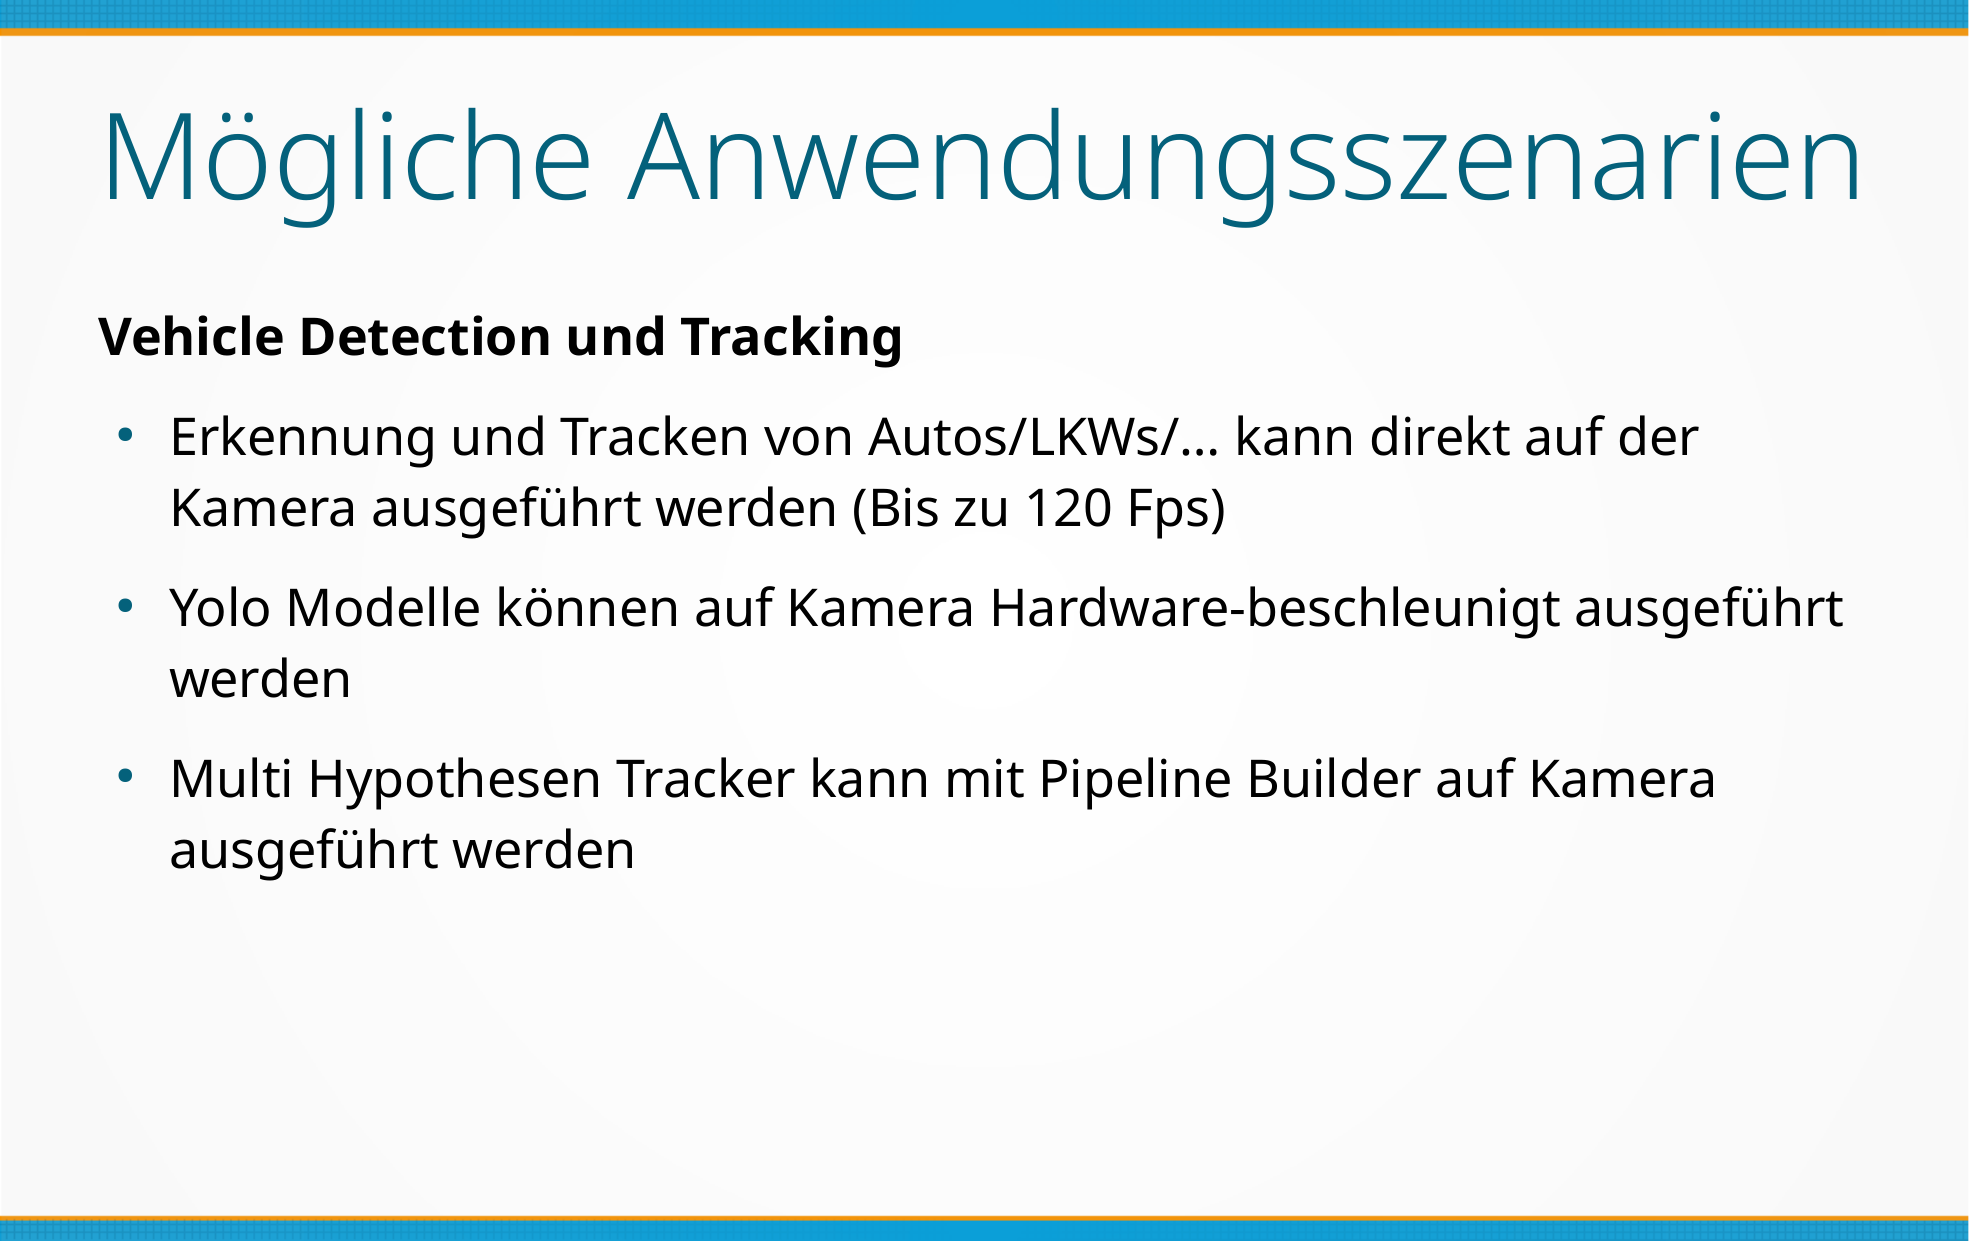

# Mögliche Anwendungsszenarien
Vehicle Detection und Tracking
Erkennung und Tracken von Autos/LKWs/… kann direkt auf der Kamera ausgeführt werden (Bis zu 120 Fps)
Yolo Modelle können auf Kamera Hardware-beschleunigt ausgeführt werden
Multi Hypothesen Tracker kann mit Pipeline Builder auf Kamera ausgeführt werden